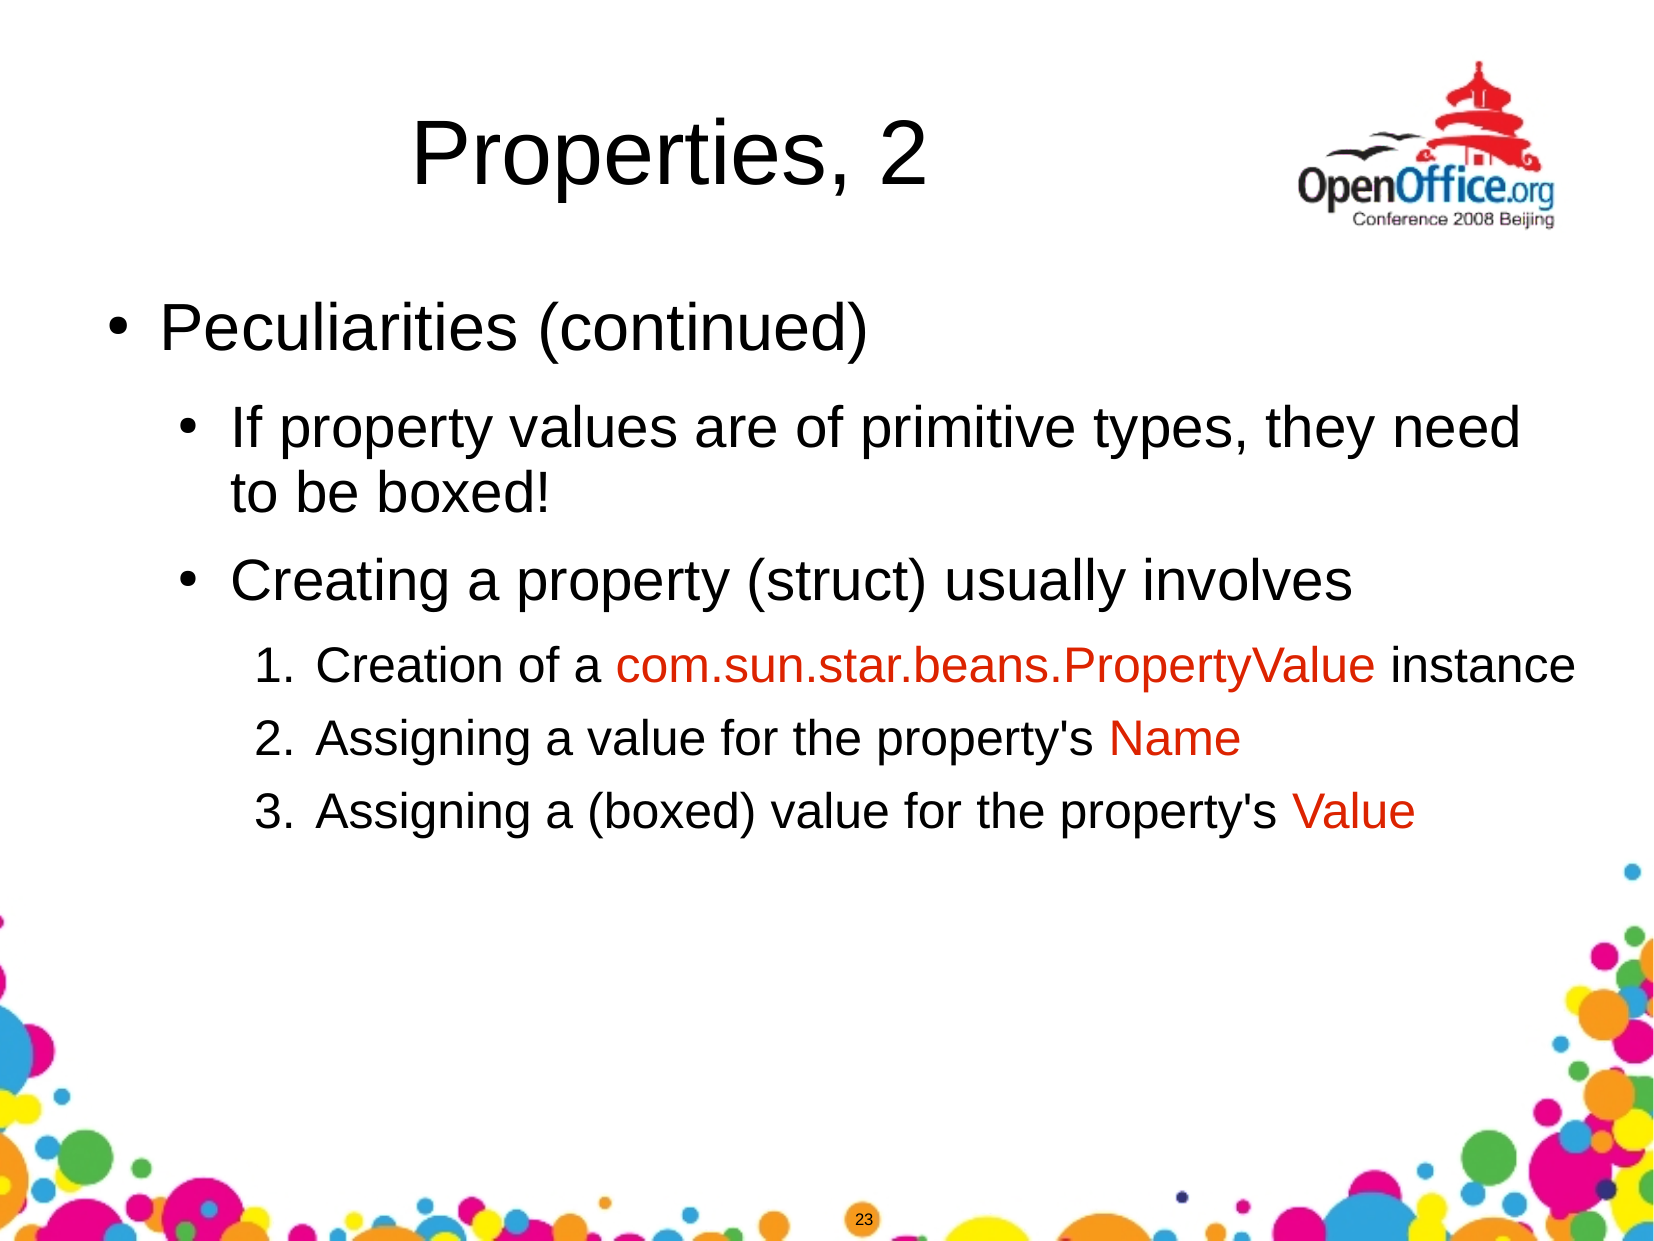

# Properties, 2
Peculiarities (continued)
If property values are of primitive types, they need to be boxed!
Creating a property (struct) usually involves
 Creation of a com.sun.star.beans.PropertyValue instance
 Assigning a value for the property's Name
 Assigning a (boxed) value for the property's Value
23